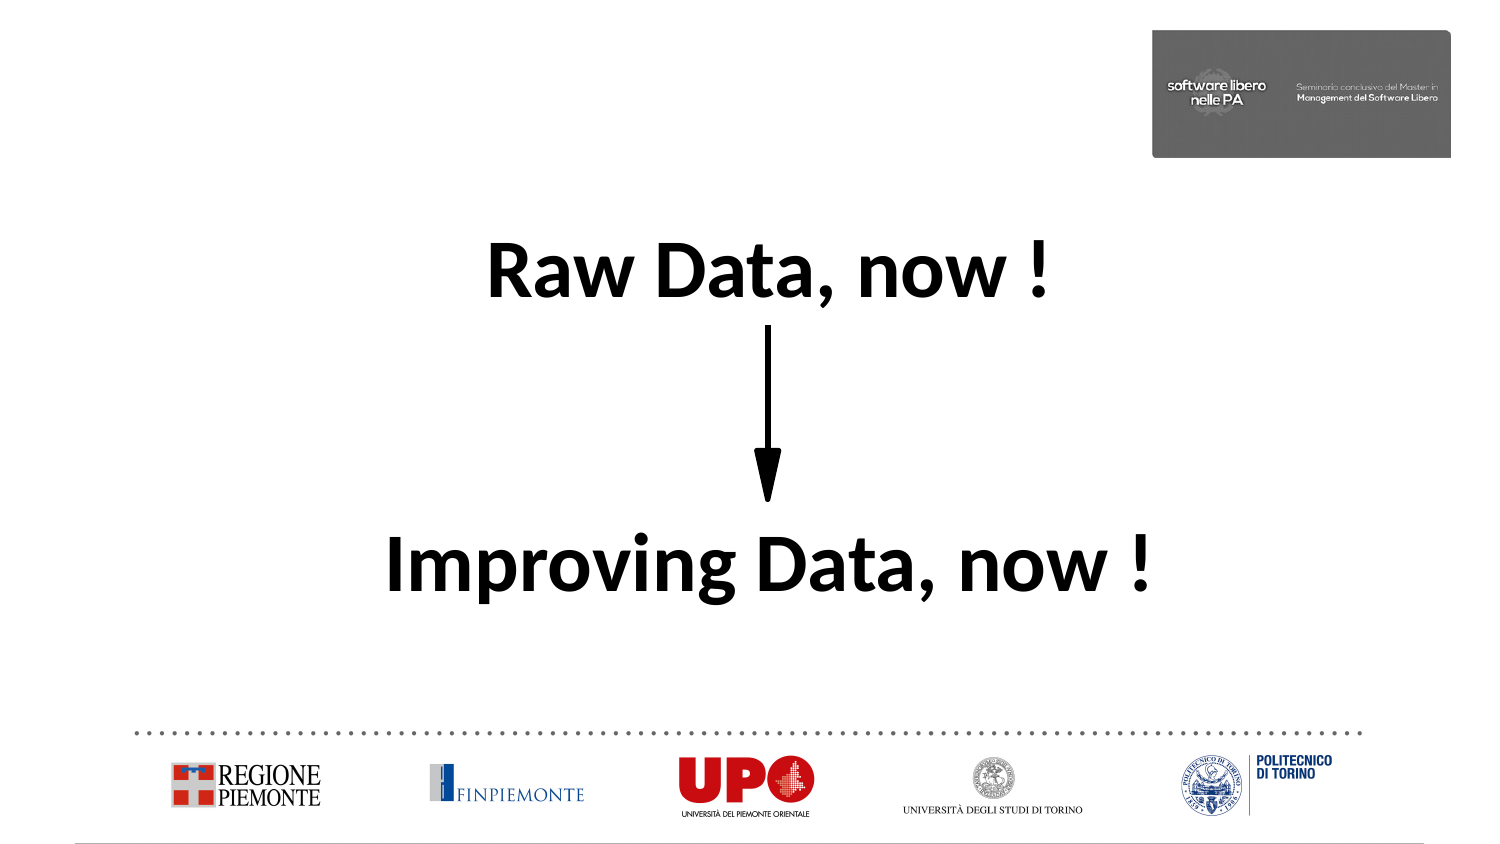

Raw Data, now !
Improving Data, now !